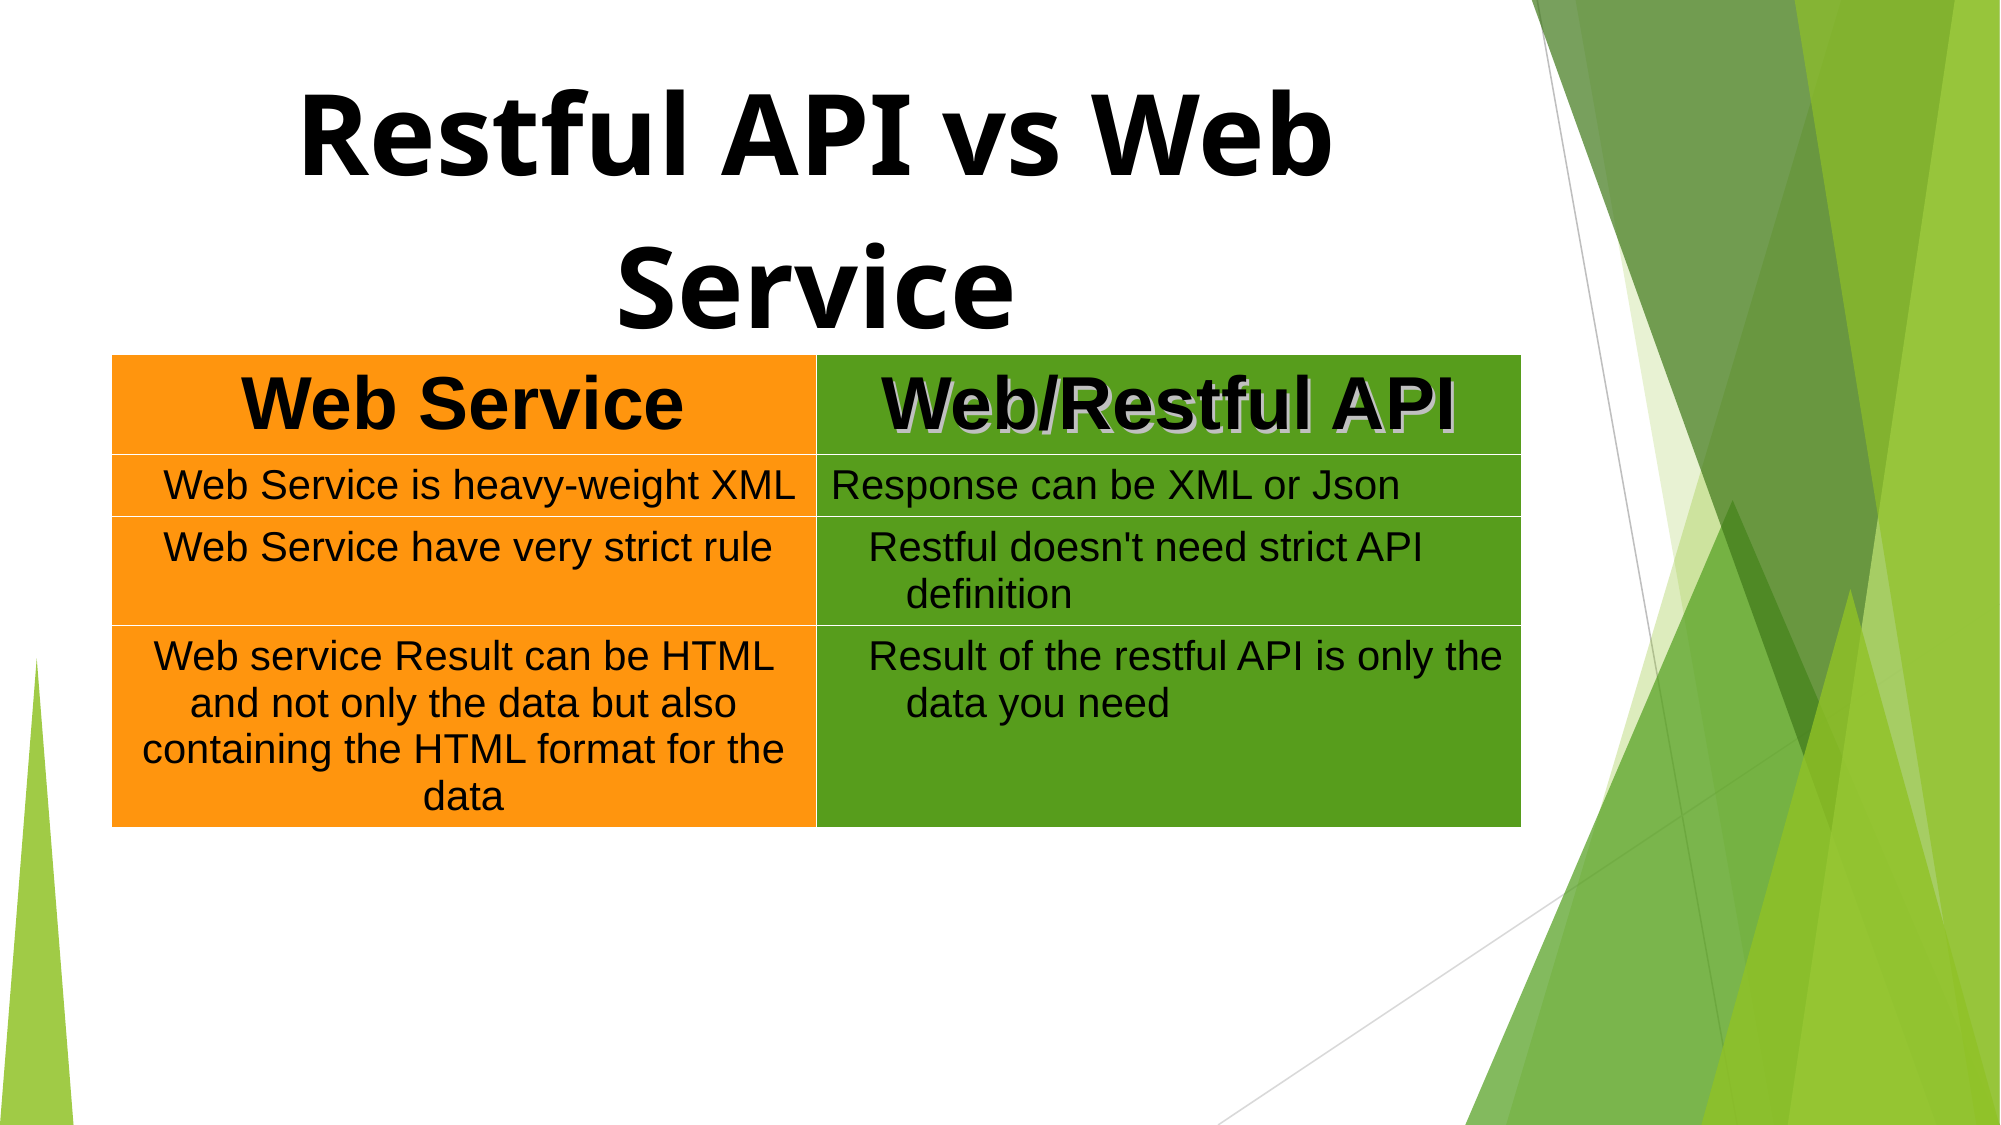

# Restful API vs Web Service
| Web Service | Web/Restful API |
| --- | --- |
| Web Service is heavy-weight XML | Response can be XML or Json |
| Web Service have very strict rule | Restful doesn't need strict API definition |
| Web service Result can be HTML and not only the data but also containing the HTML format for the data | Result of the restful API is only the data you need |